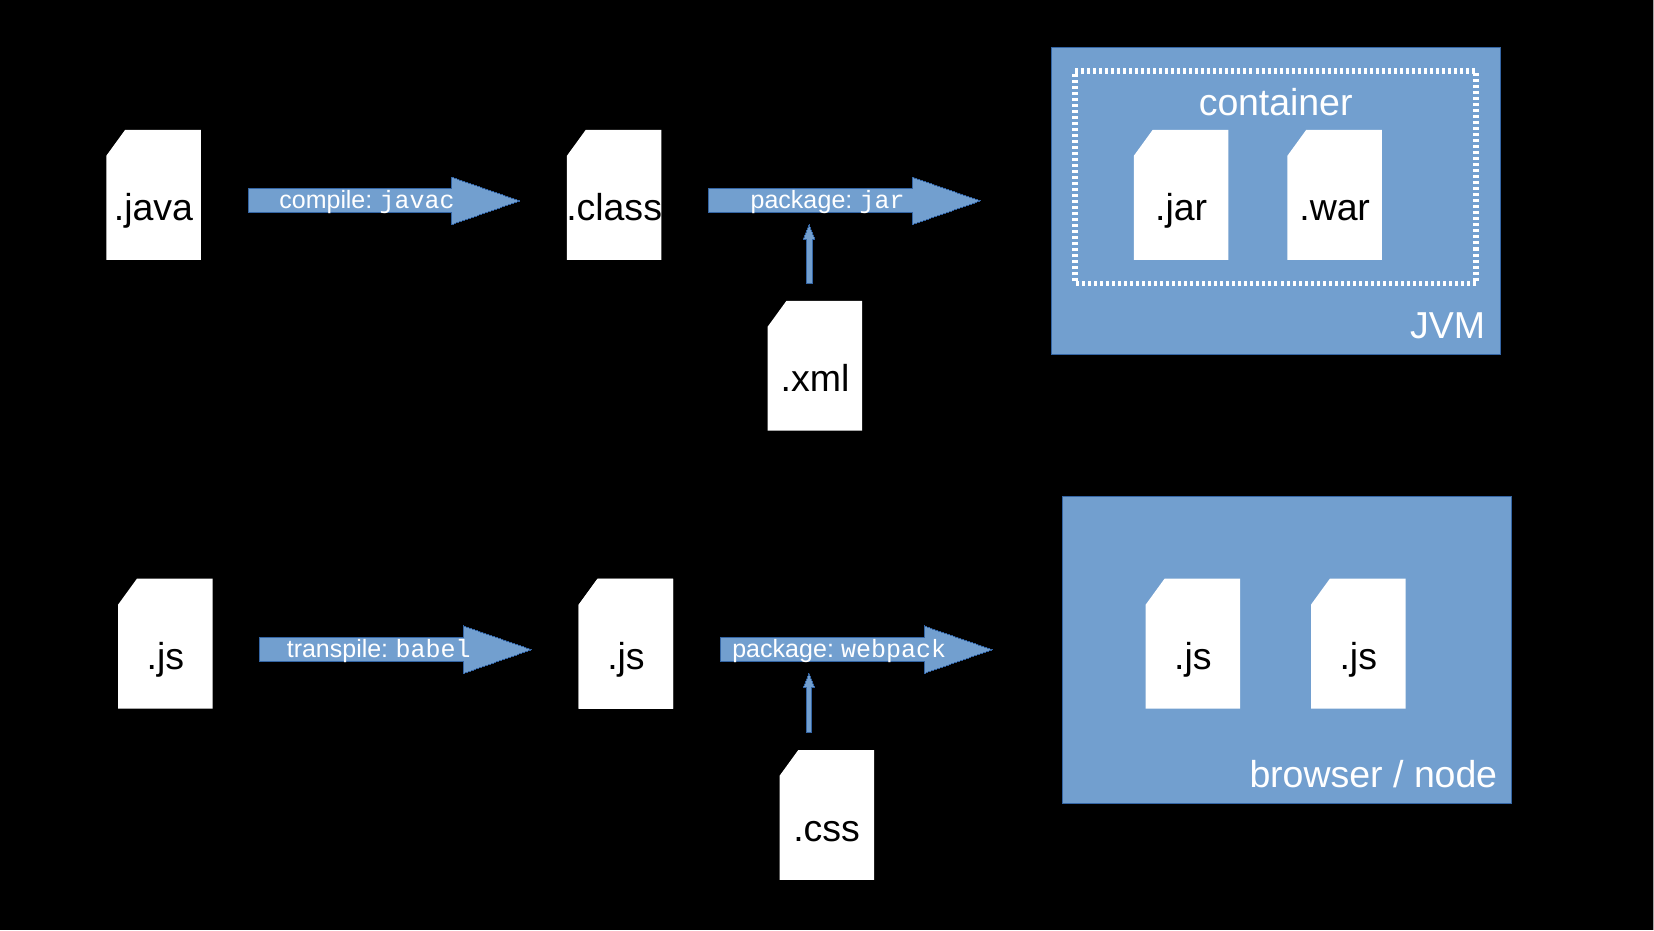

JVM
container
.java
.class
.jar
.war
compile: javac
package: jar
.xml
browser / node
.js
.js
.js
.js
.js
transpile: babel
package: webpack
.css